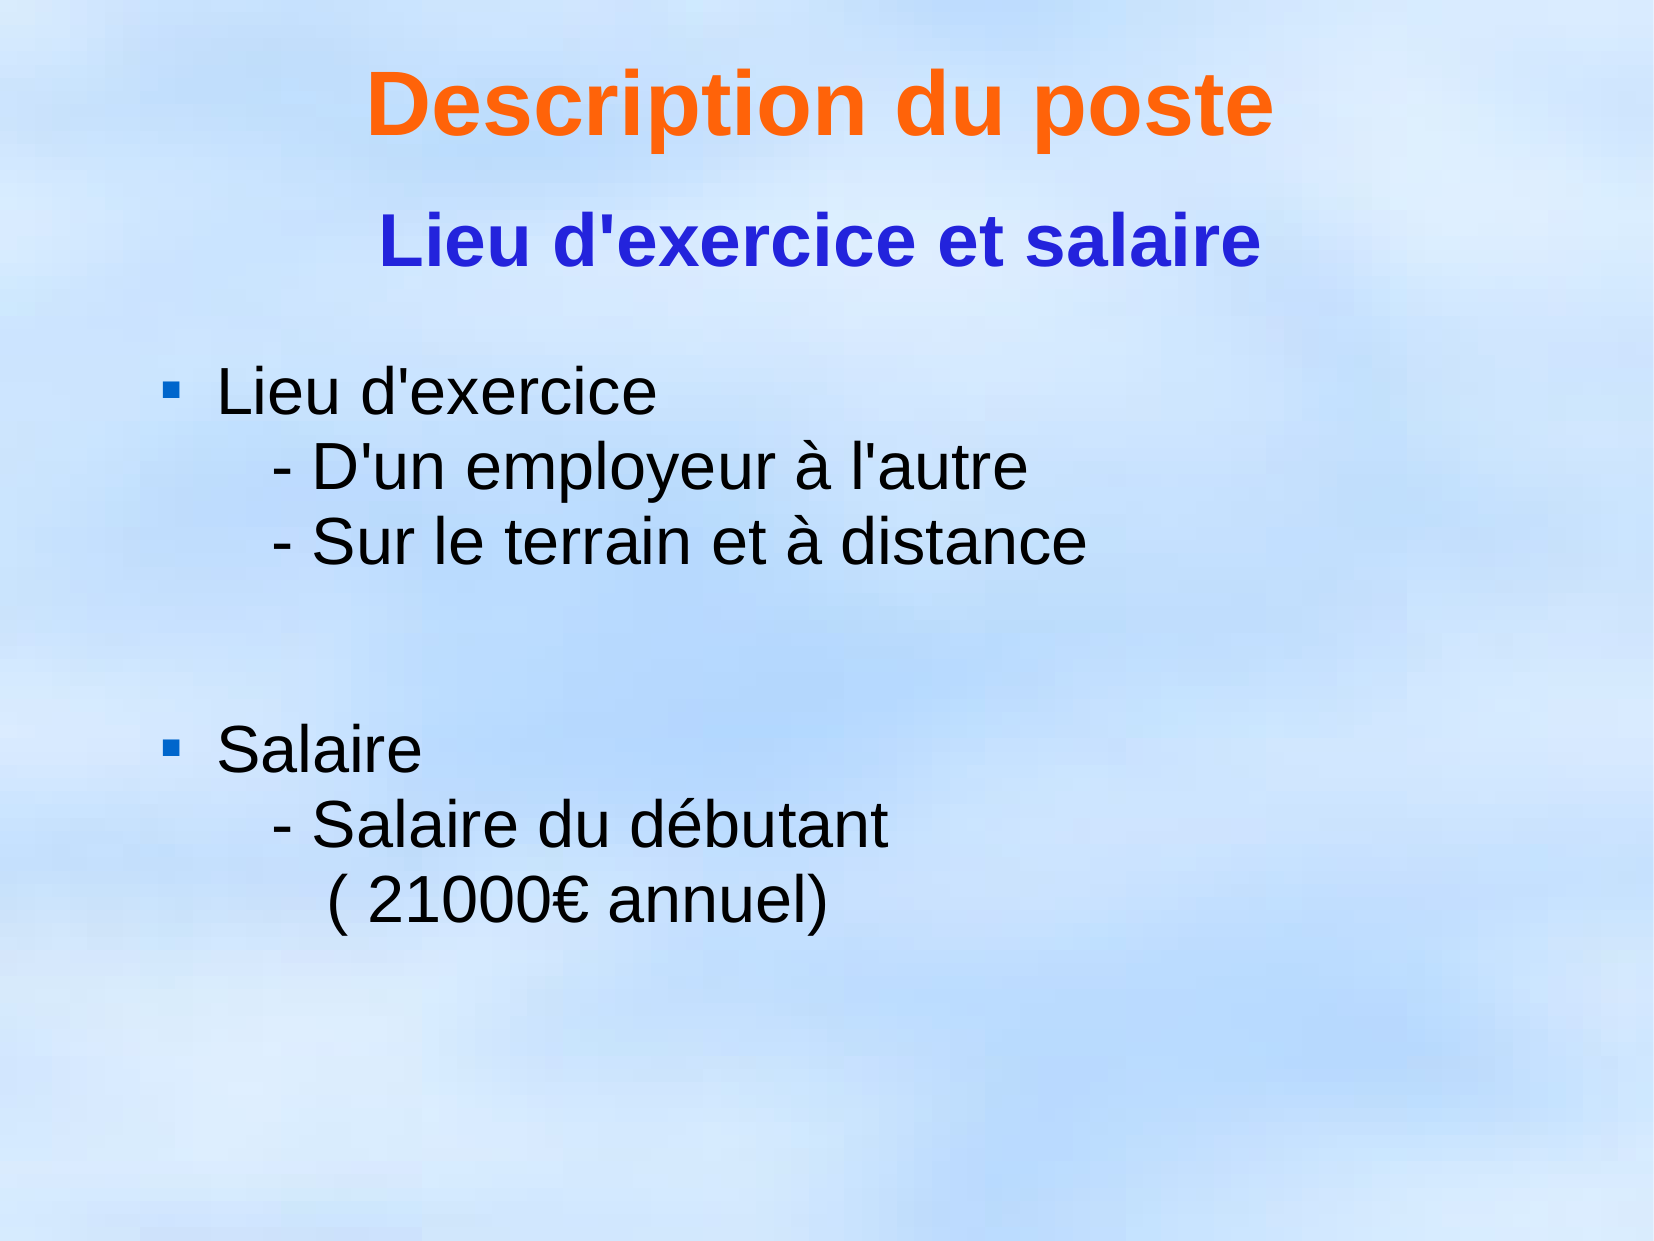

# Description du poste
Lieu d'exercice et salaire
Lieu d'exercice
 - D'un employeur à l'autre
 - Sur le terrain et à distance
Salaire
 - Salaire du débutant
 ( 21000€ annuel)